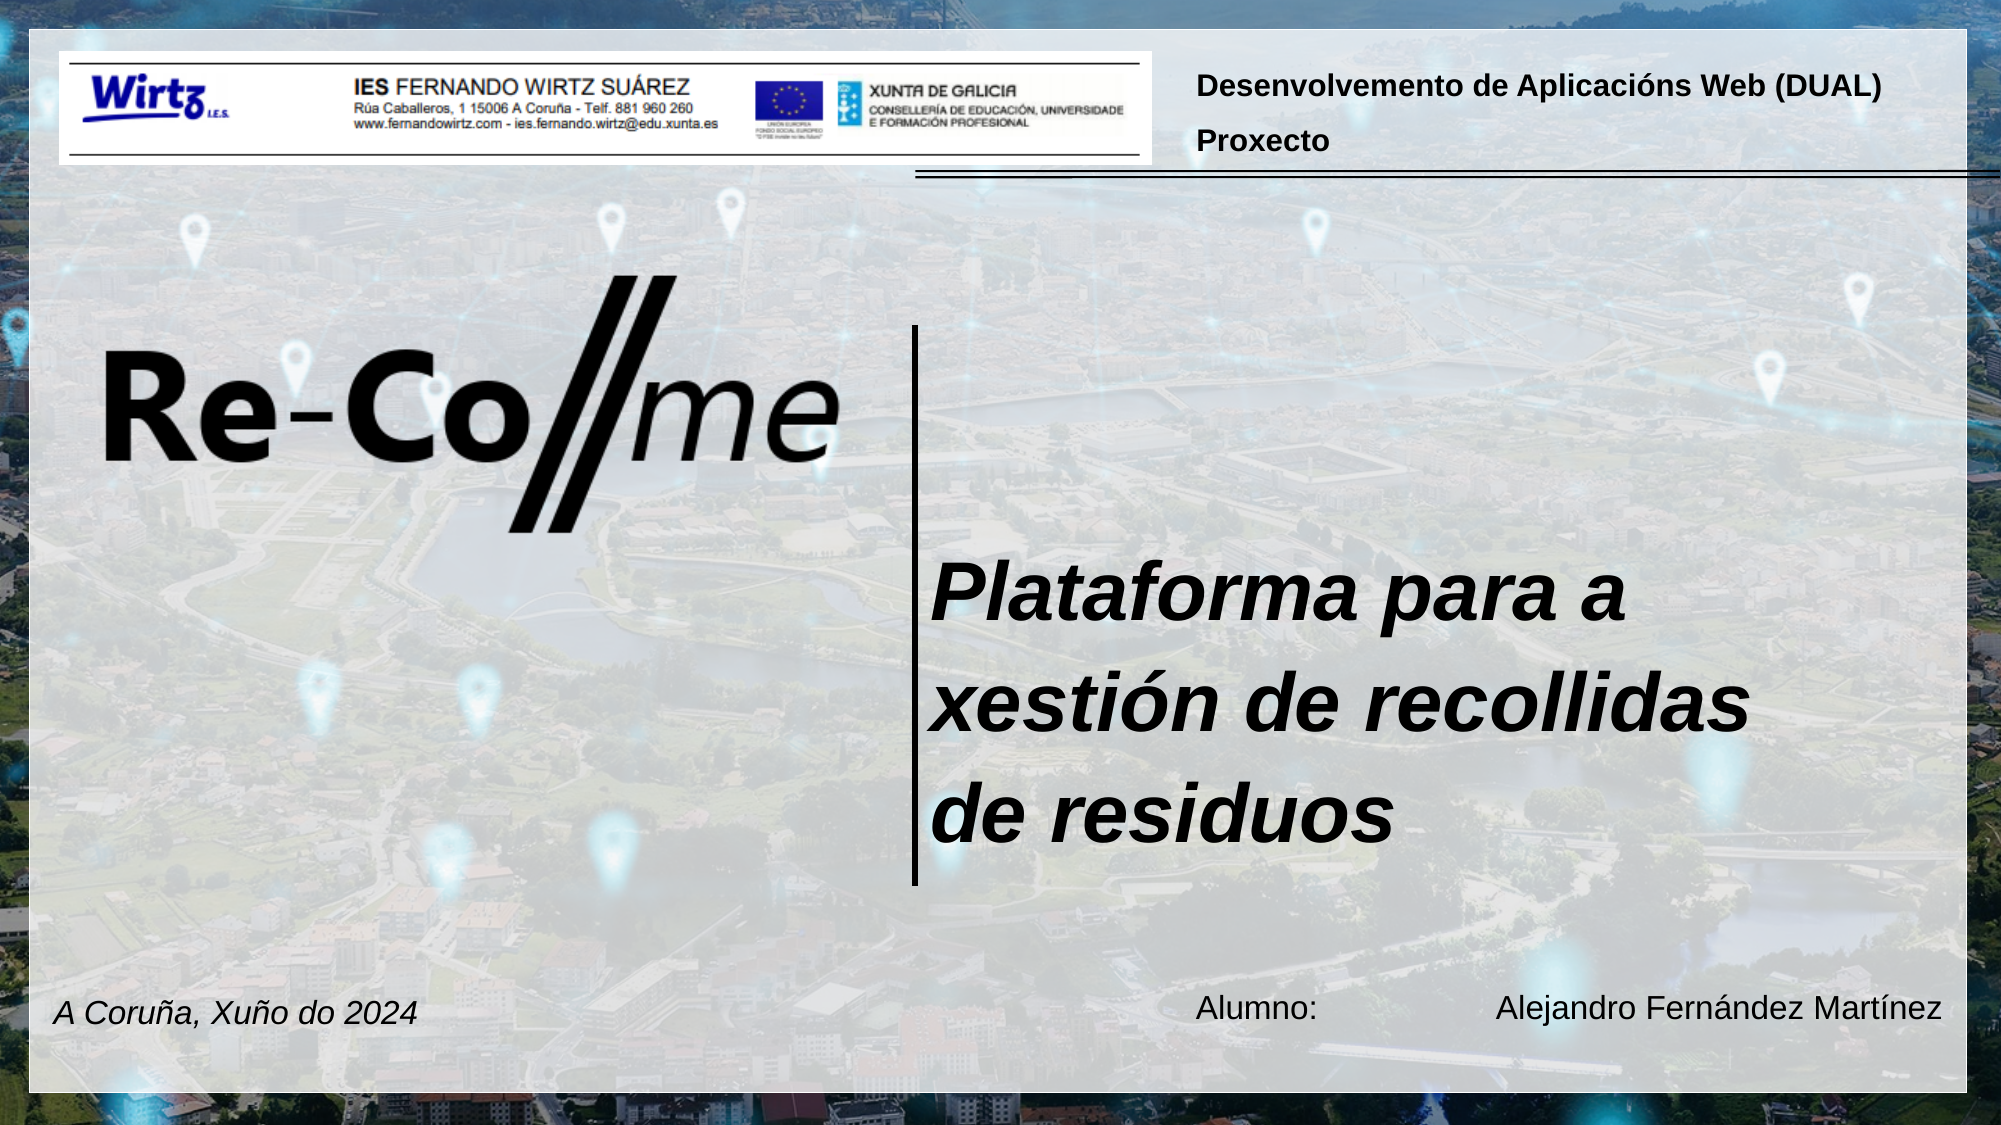

# Desenvolvemento de Aplicacións Web (DUAL)
Proxecto
Plataforma para a
xestión de recollidas
de residuos
A Coruña, Xuño do 2024
Alumno: 		Alejandro Fernández Martínez